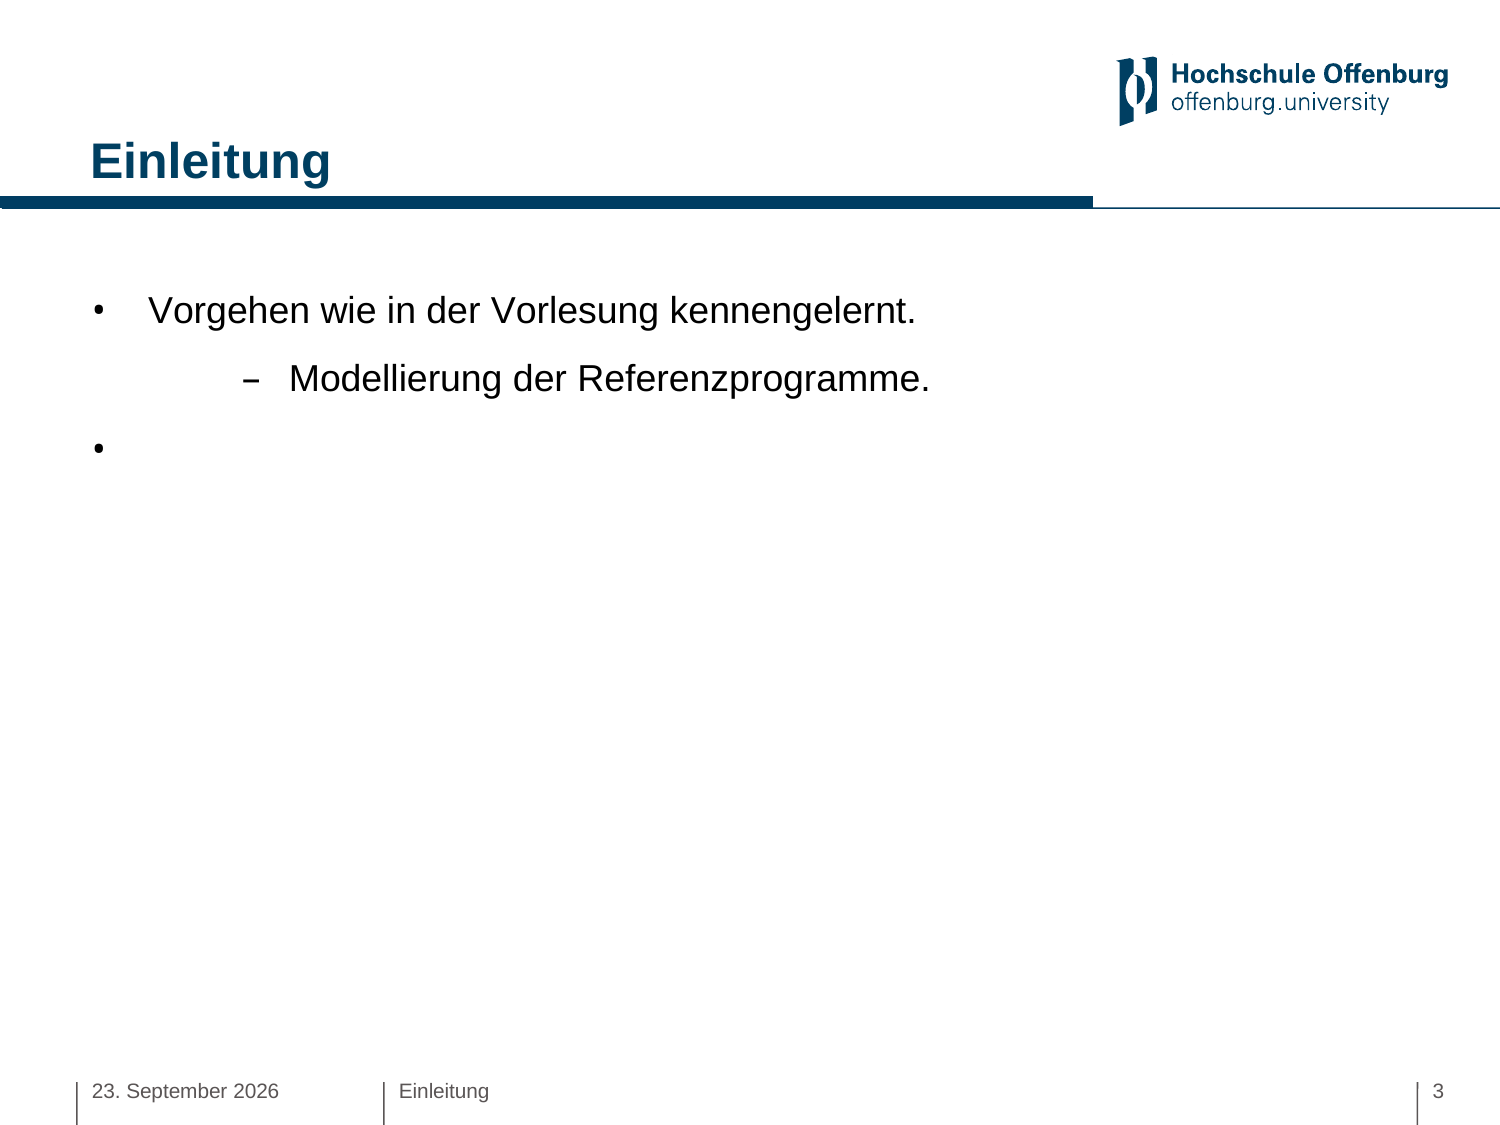

Einleitung
# Vorgehen wie in der Vorlesung kennengelernt.
Modellierung der Referenzprogramme.
Einleitung